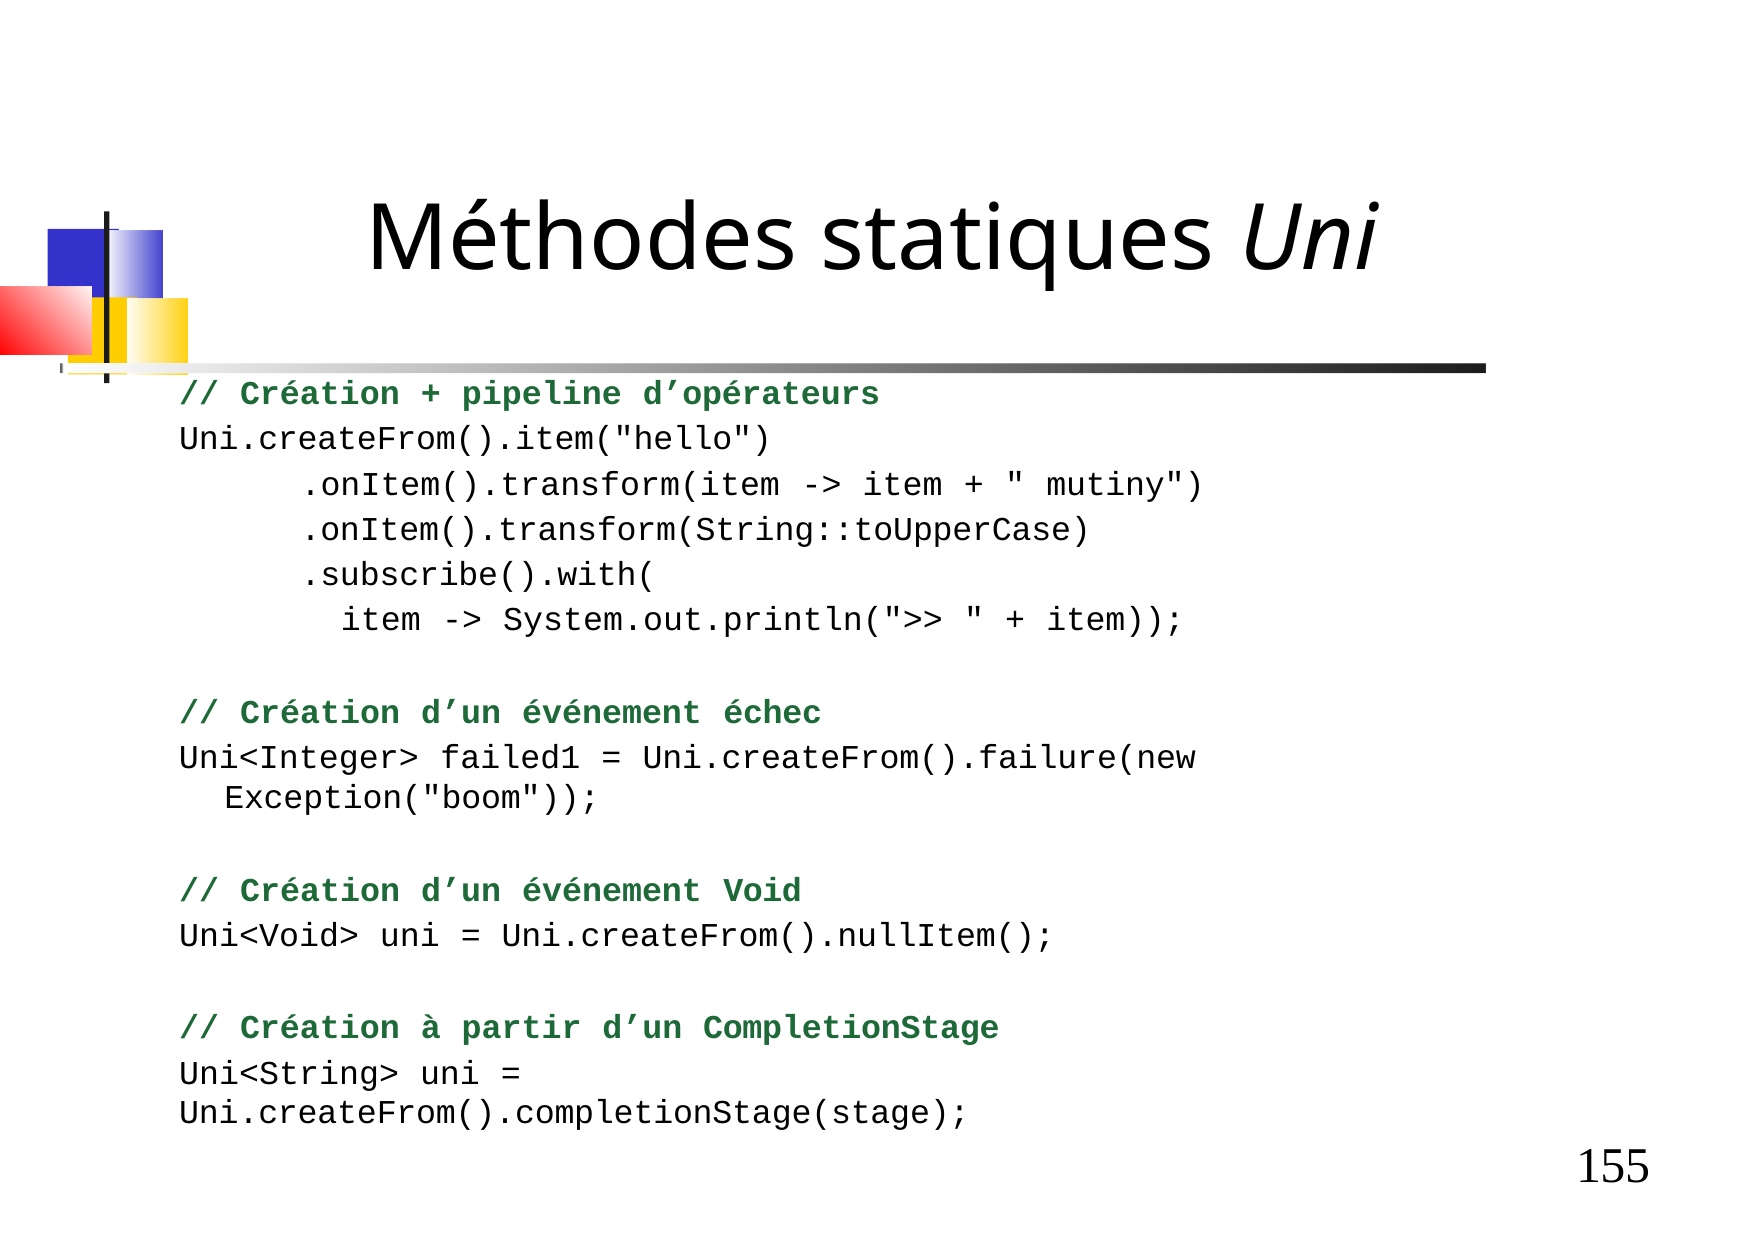

# Méthodes statiques Uni
// Création + pipeline d’opérateurs
Uni.createFrom().item("hello")
.onItem().transform(item -> item + " mutiny")
.onItem().transform(String::toUpperCase)
.subscribe().with(
item -> System.out.println(">> " + item));
// Création d’un événement échec
Uni<Integer> failed1 = Uni.createFrom().failure(new Exception("boom"));
// Création d’un événement Void
Uni<Void> uni = Uni.createFrom().nullItem();
// Création à partir d’un CompletionStage
Uni<String> uni = Uni.createFrom().completionStage(stage);
155